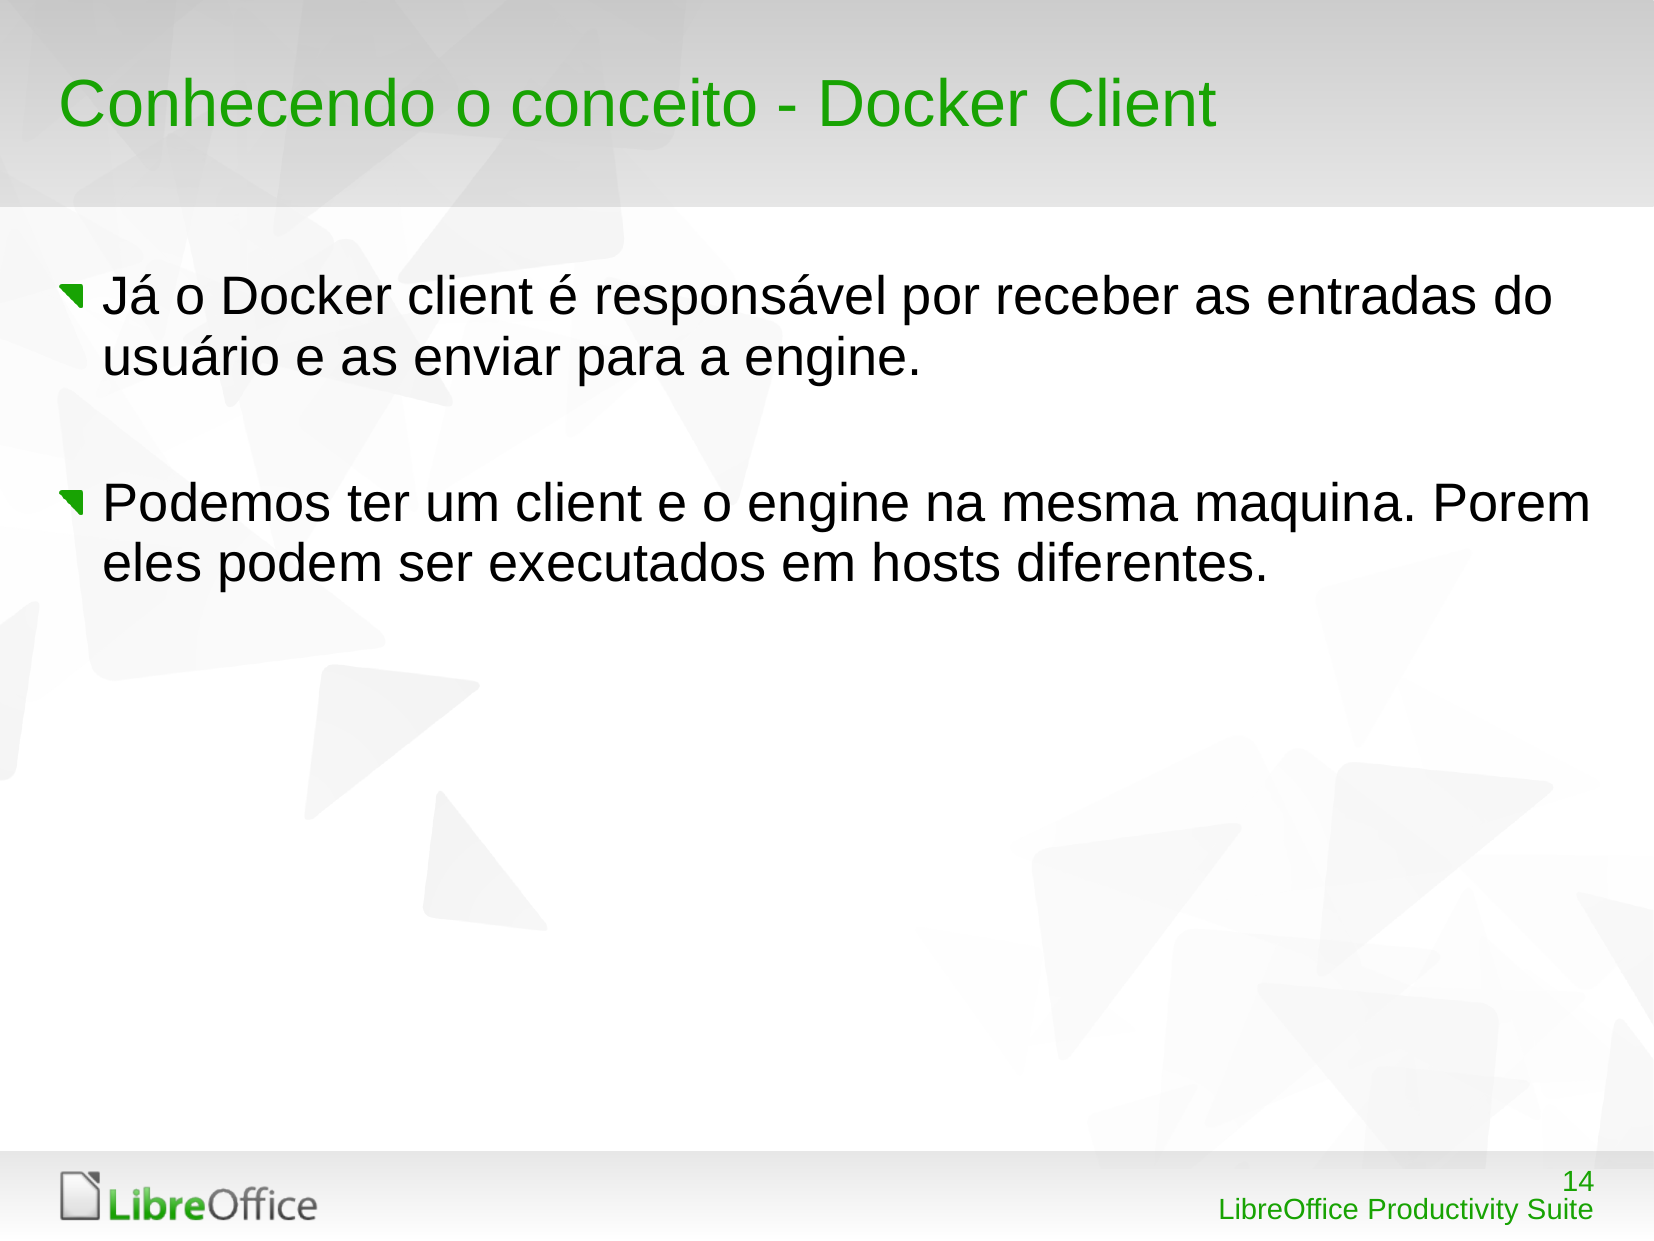

# Conhecendo o conceito - Docker Client
Já o Docker client é responsável por receber as entradas do usuário e as enviar para a engine.
Podemos ter um client e o engine na mesma maquina. Porem eles podem ser executados em hosts diferentes.
14
LibreOffice Productivity Suite